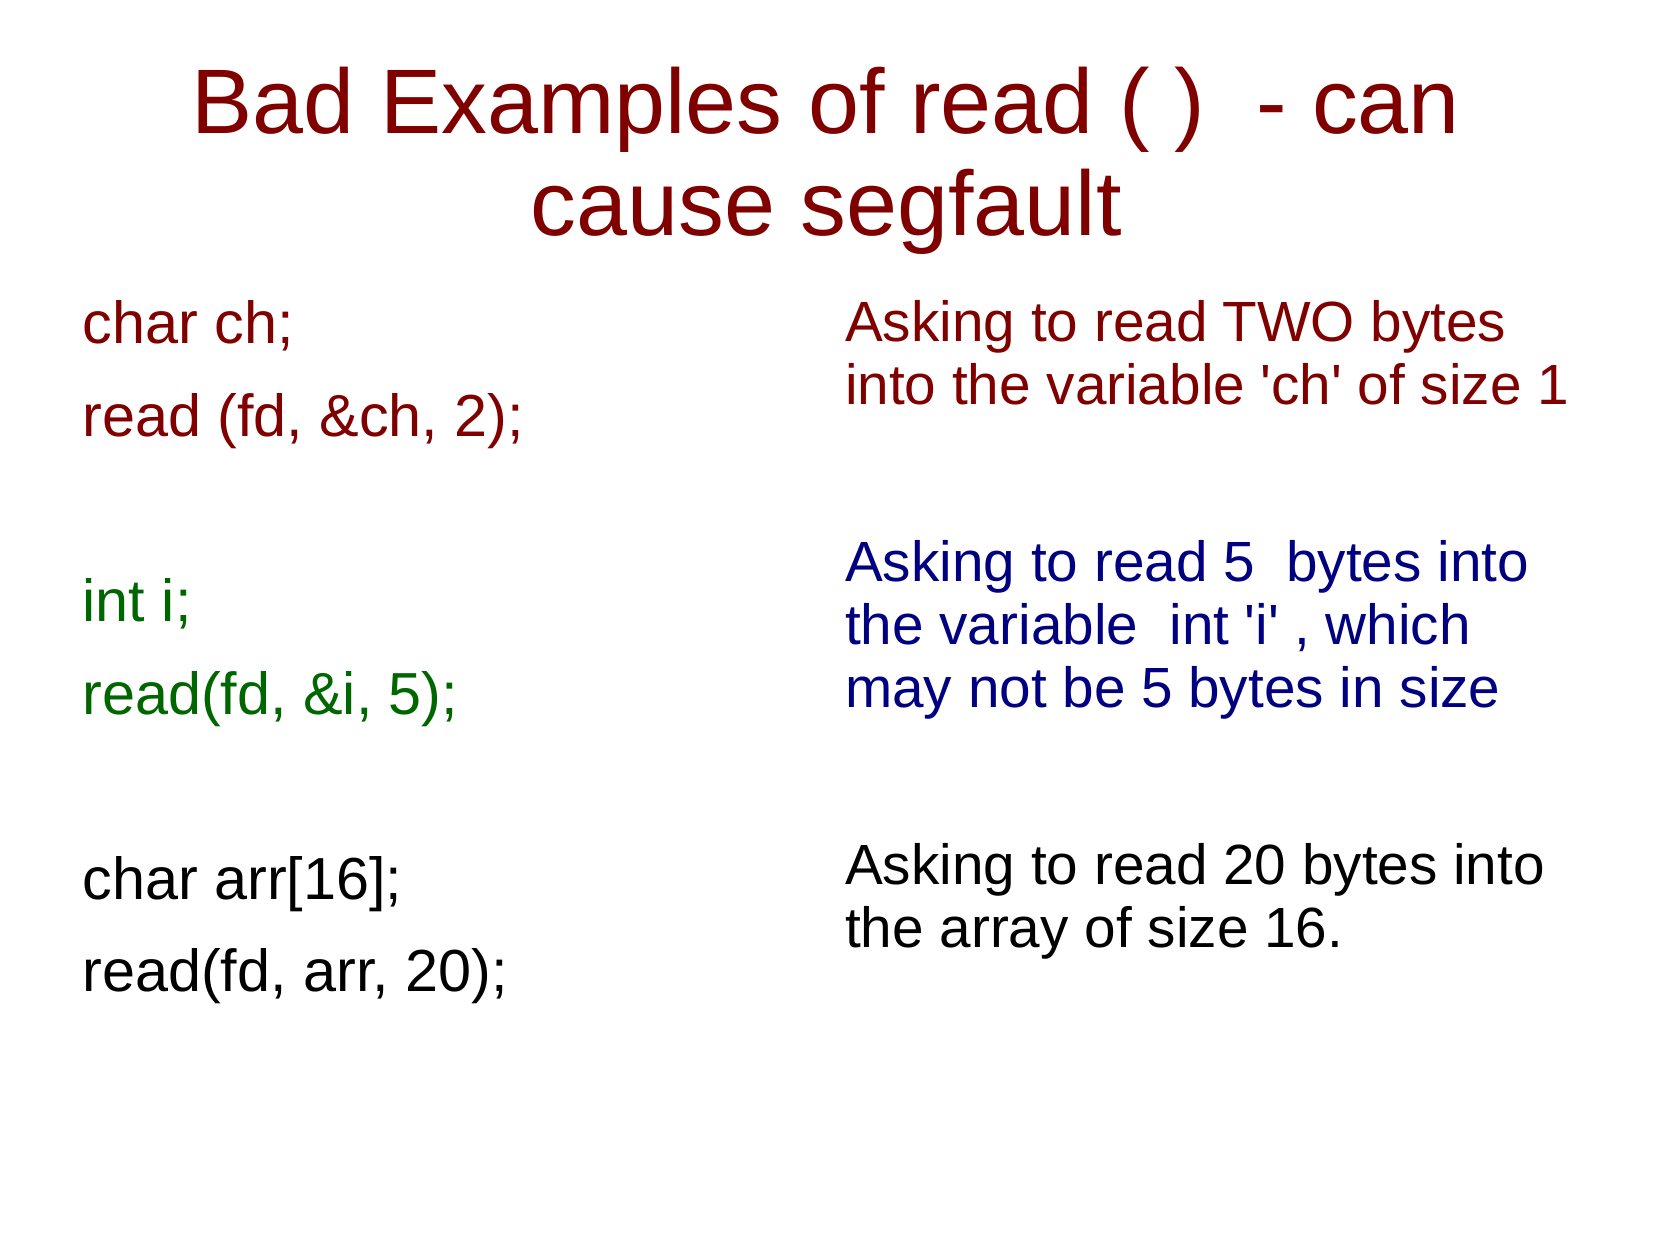

# Bad Examples of read ( ) - can cause segfault
char ch;
read (fd, &ch, 2);
int i;
read(fd, &i, 5);
char arr[16];
read(fd, arr, 20);
Asking to read TWO bytes into the variable 'ch' of size 1
Asking to read 5 bytes into the variable int 'i' , which may not be 5 bytes in size
Asking to read 20 bytes into the array of size 16.